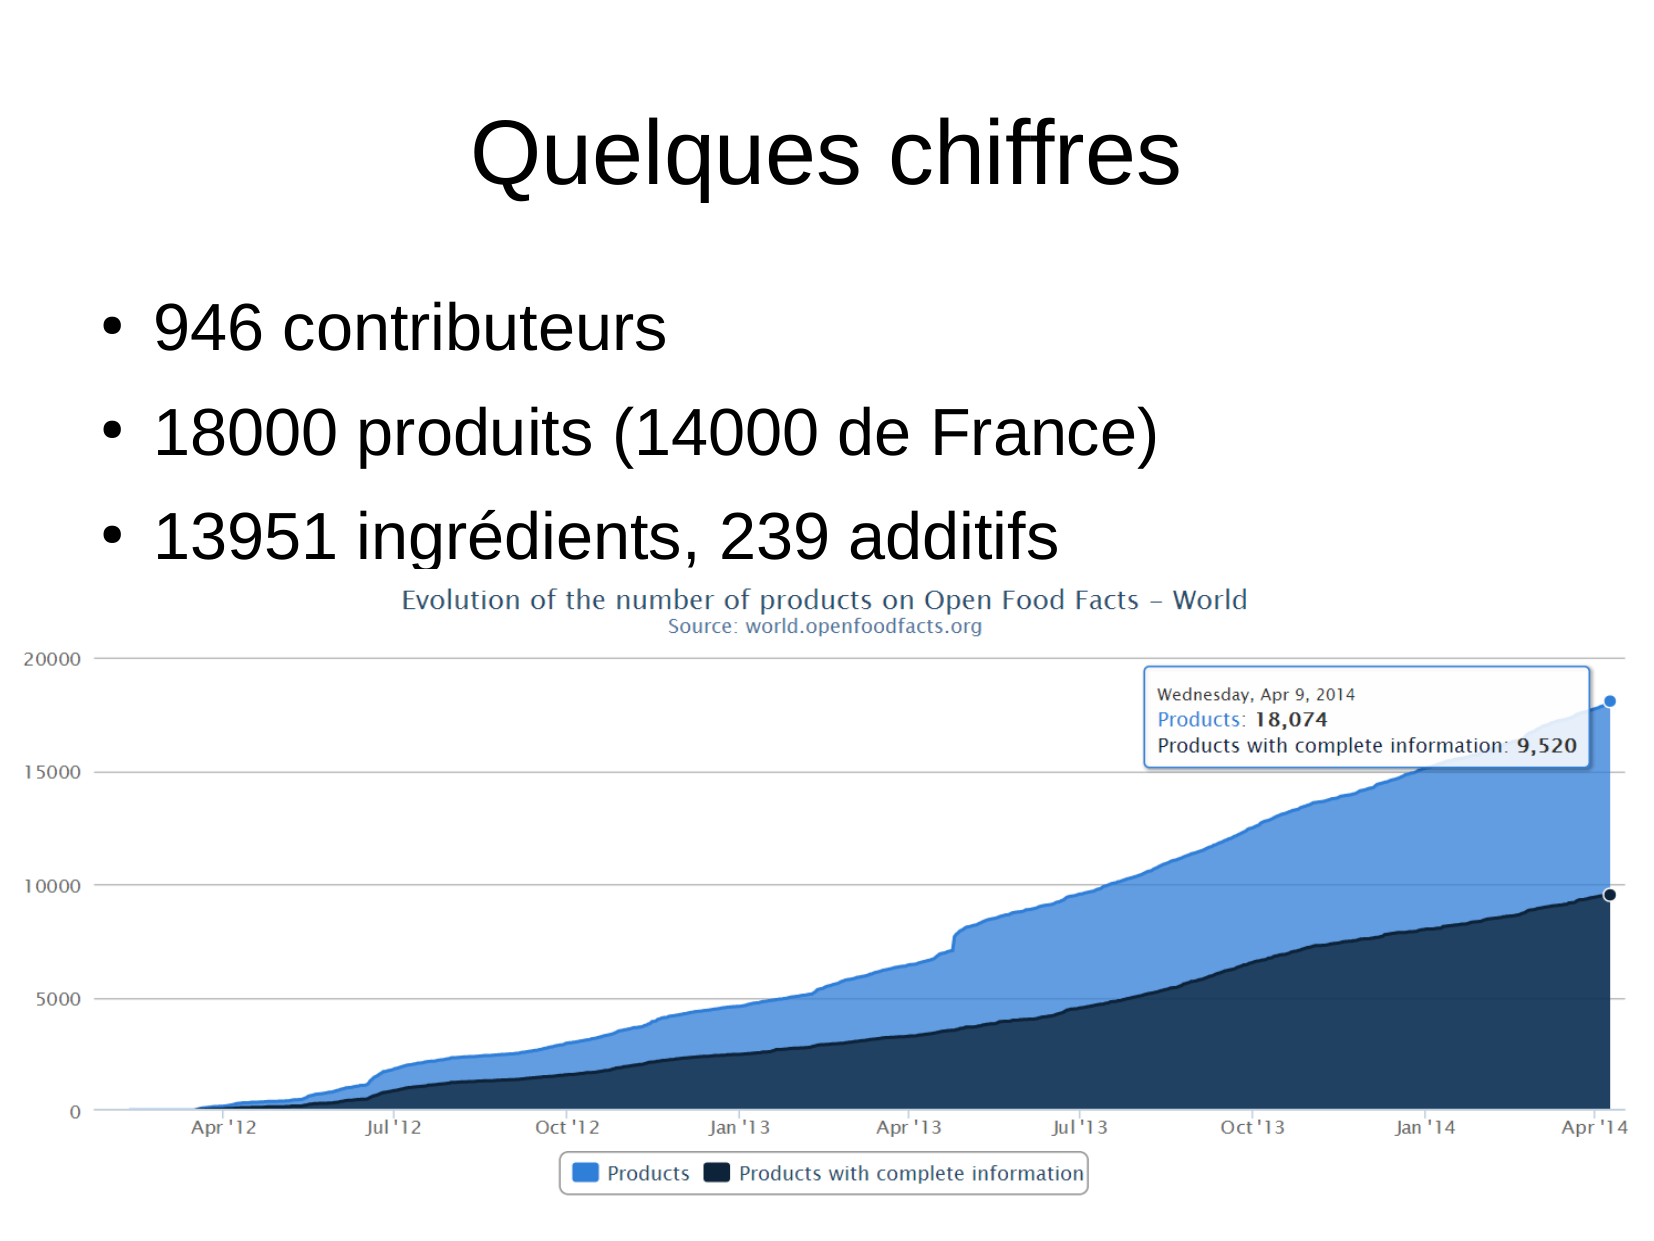

# Quelques chiffres
946 contributeurs
18000 produits (14000 de France)
13951 ingrédients, 239 additifs